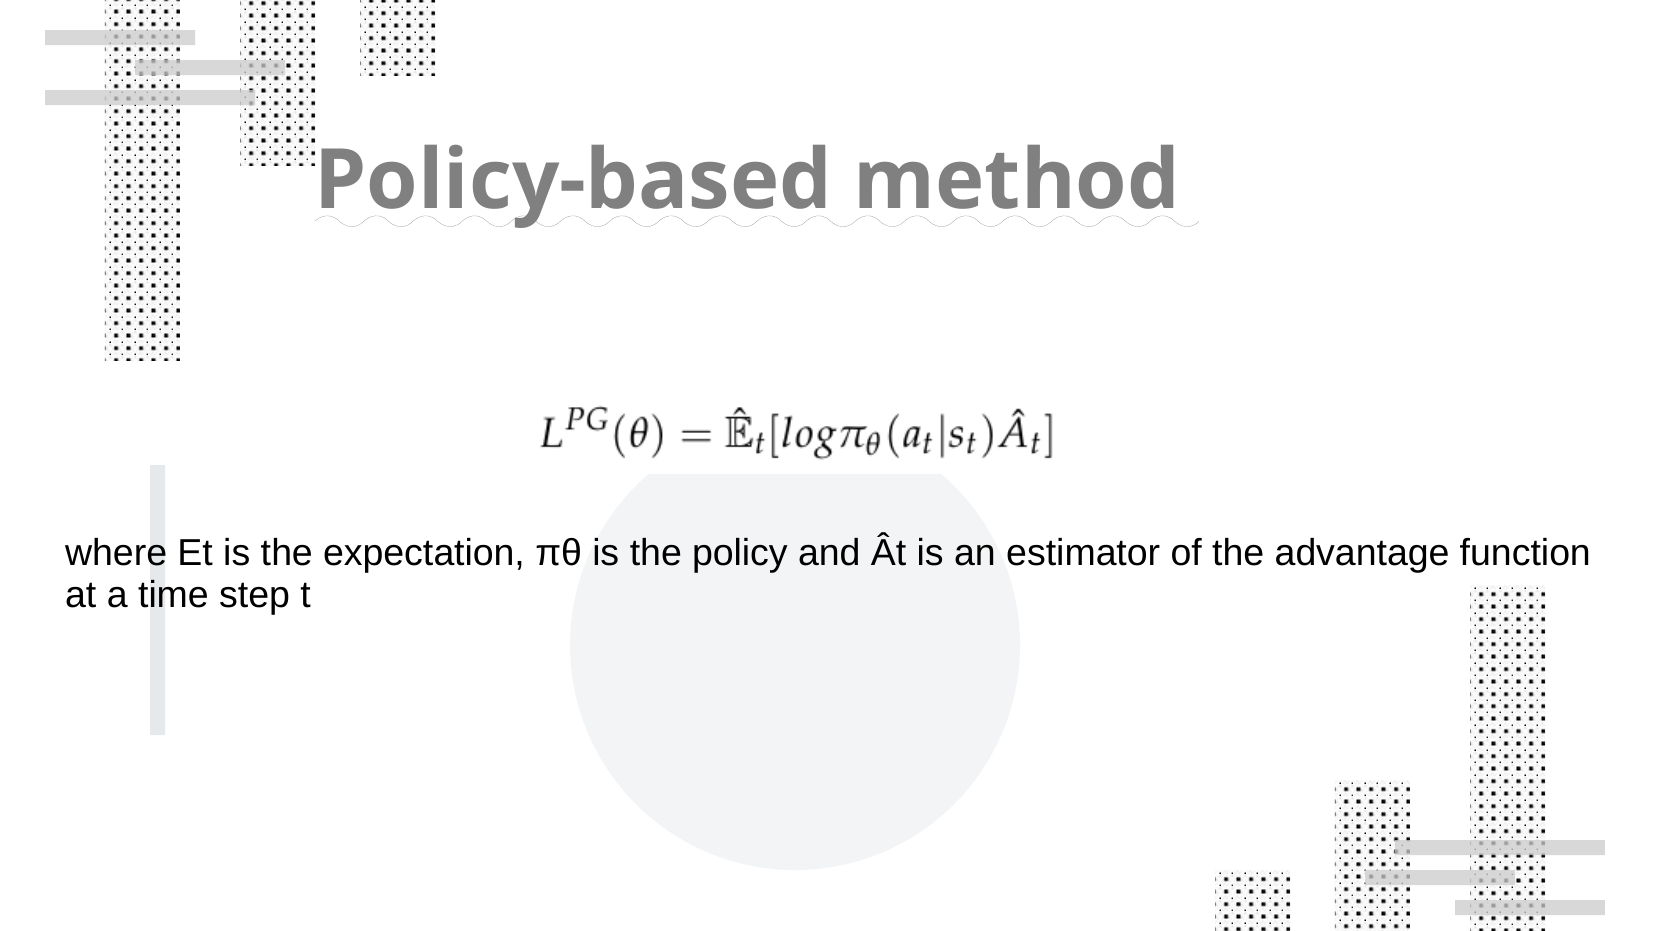

Policy-based method
where Et is the expectation, πθ is the policy and Ât is an estimator of the advantage function
at a time step t